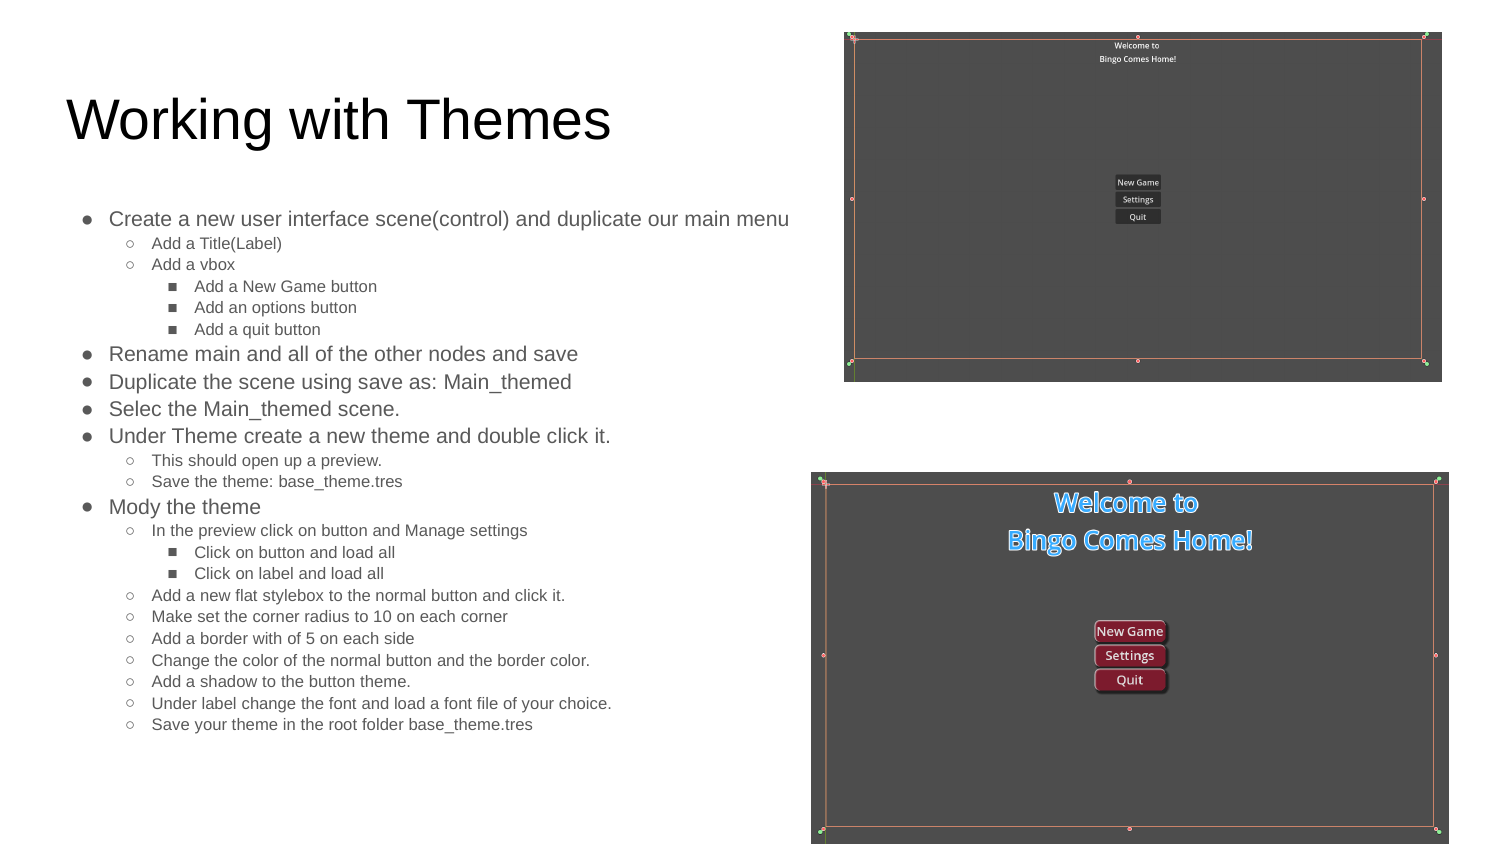

# Working with Themes
Create a new user interface scene(control) and duplicate our main menu
Add a Title(Label)
Add a vbox
Add a New Game button
Add an options button
Add a quit button
Rename main and all of the other nodes and save
Duplicate the scene using save as: Main_themed
Selec the Main_themed scene.
Under Theme create a new theme and double click it.
This should open up a preview.
Save the theme: base_theme.tres
Mody the theme
In the preview click on button and Manage settings
Click on button and load all
Click on label and load all
Add a new flat stylebox to the normal button and click it.
Make set the corner radius to 10 on each corner
Add a border with of 5 on each side
Change the color of the normal button and the border color.
Add a shadow to the button theme.
Under label change the font and load a font file of your choice.
Save your theme in the root folder base_theme.tres